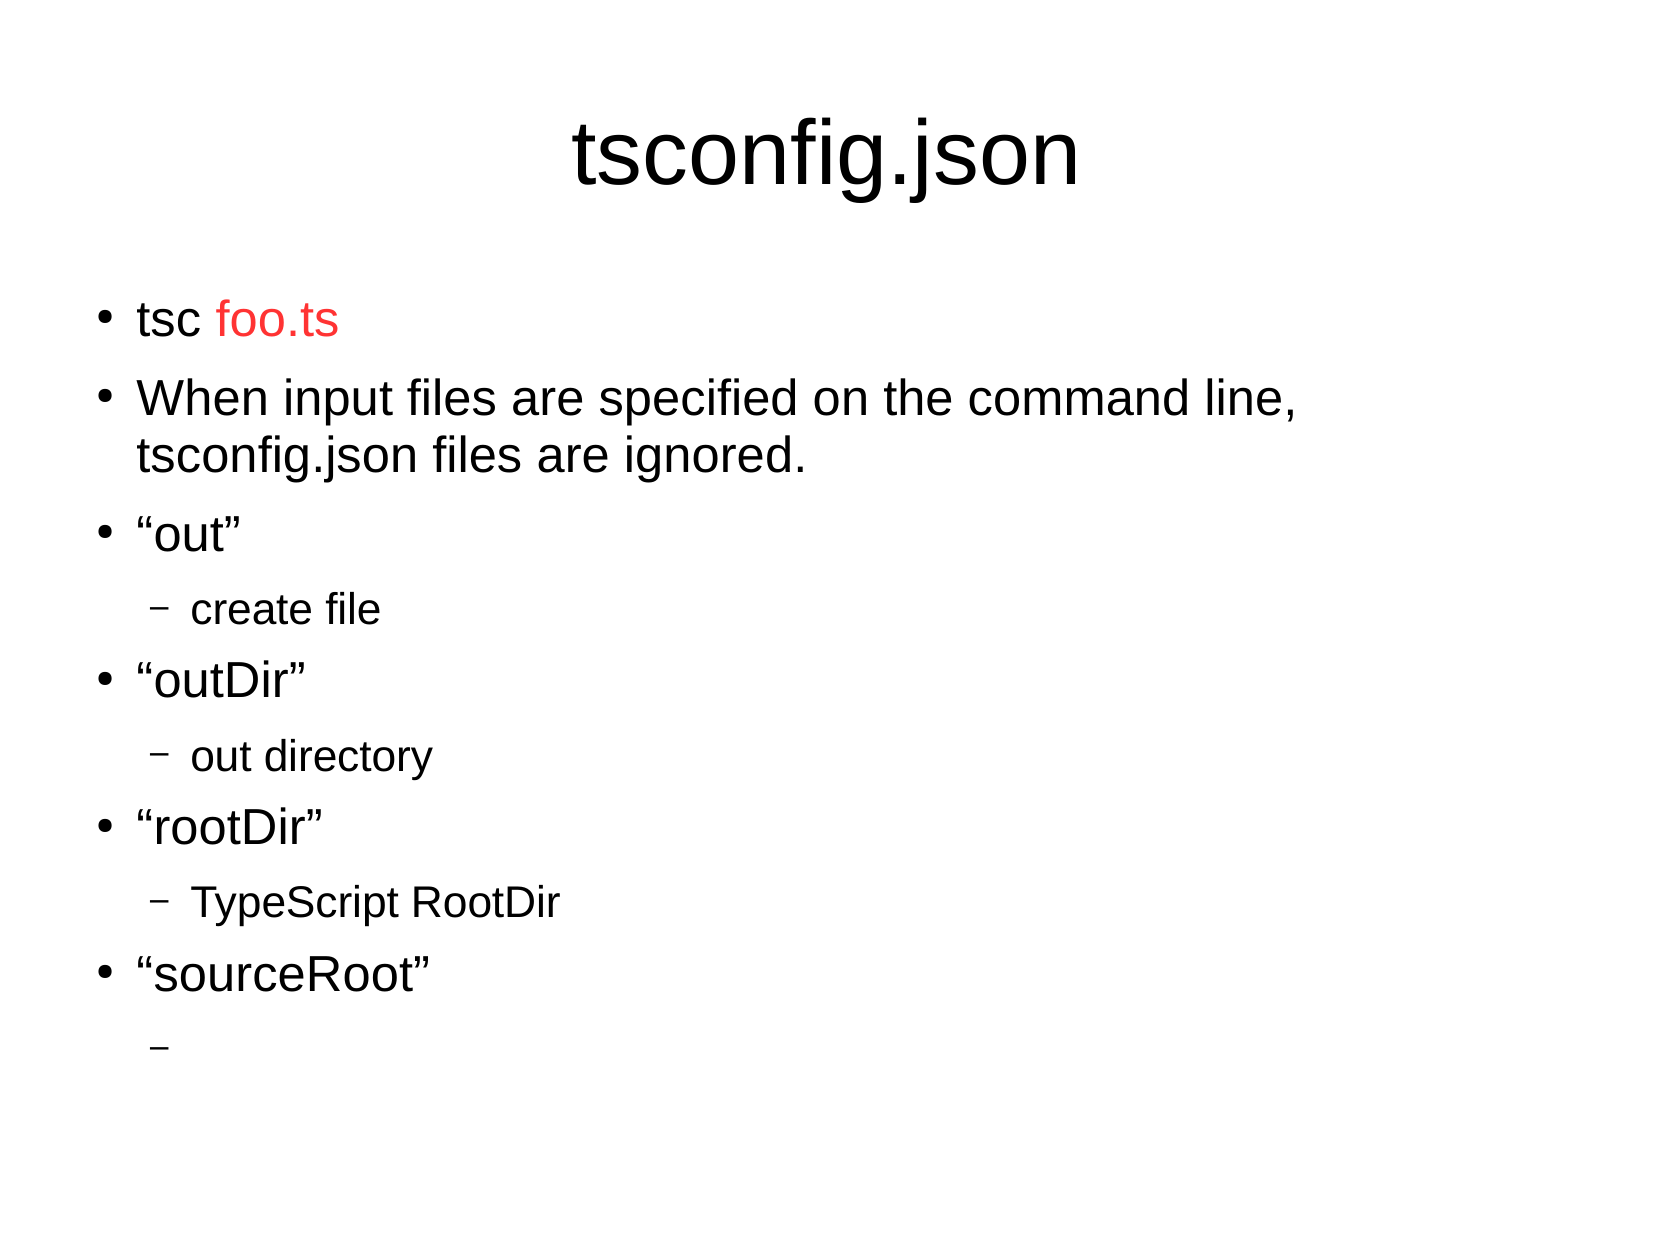

# tsconfig.json
tsc foo.ts
When input files are specified on the command line, tsconfig.json files are ignored.
“out”
create file
“outDir”
out directory
“rootDir”
TypeScript RootDir
“sourceRoot”